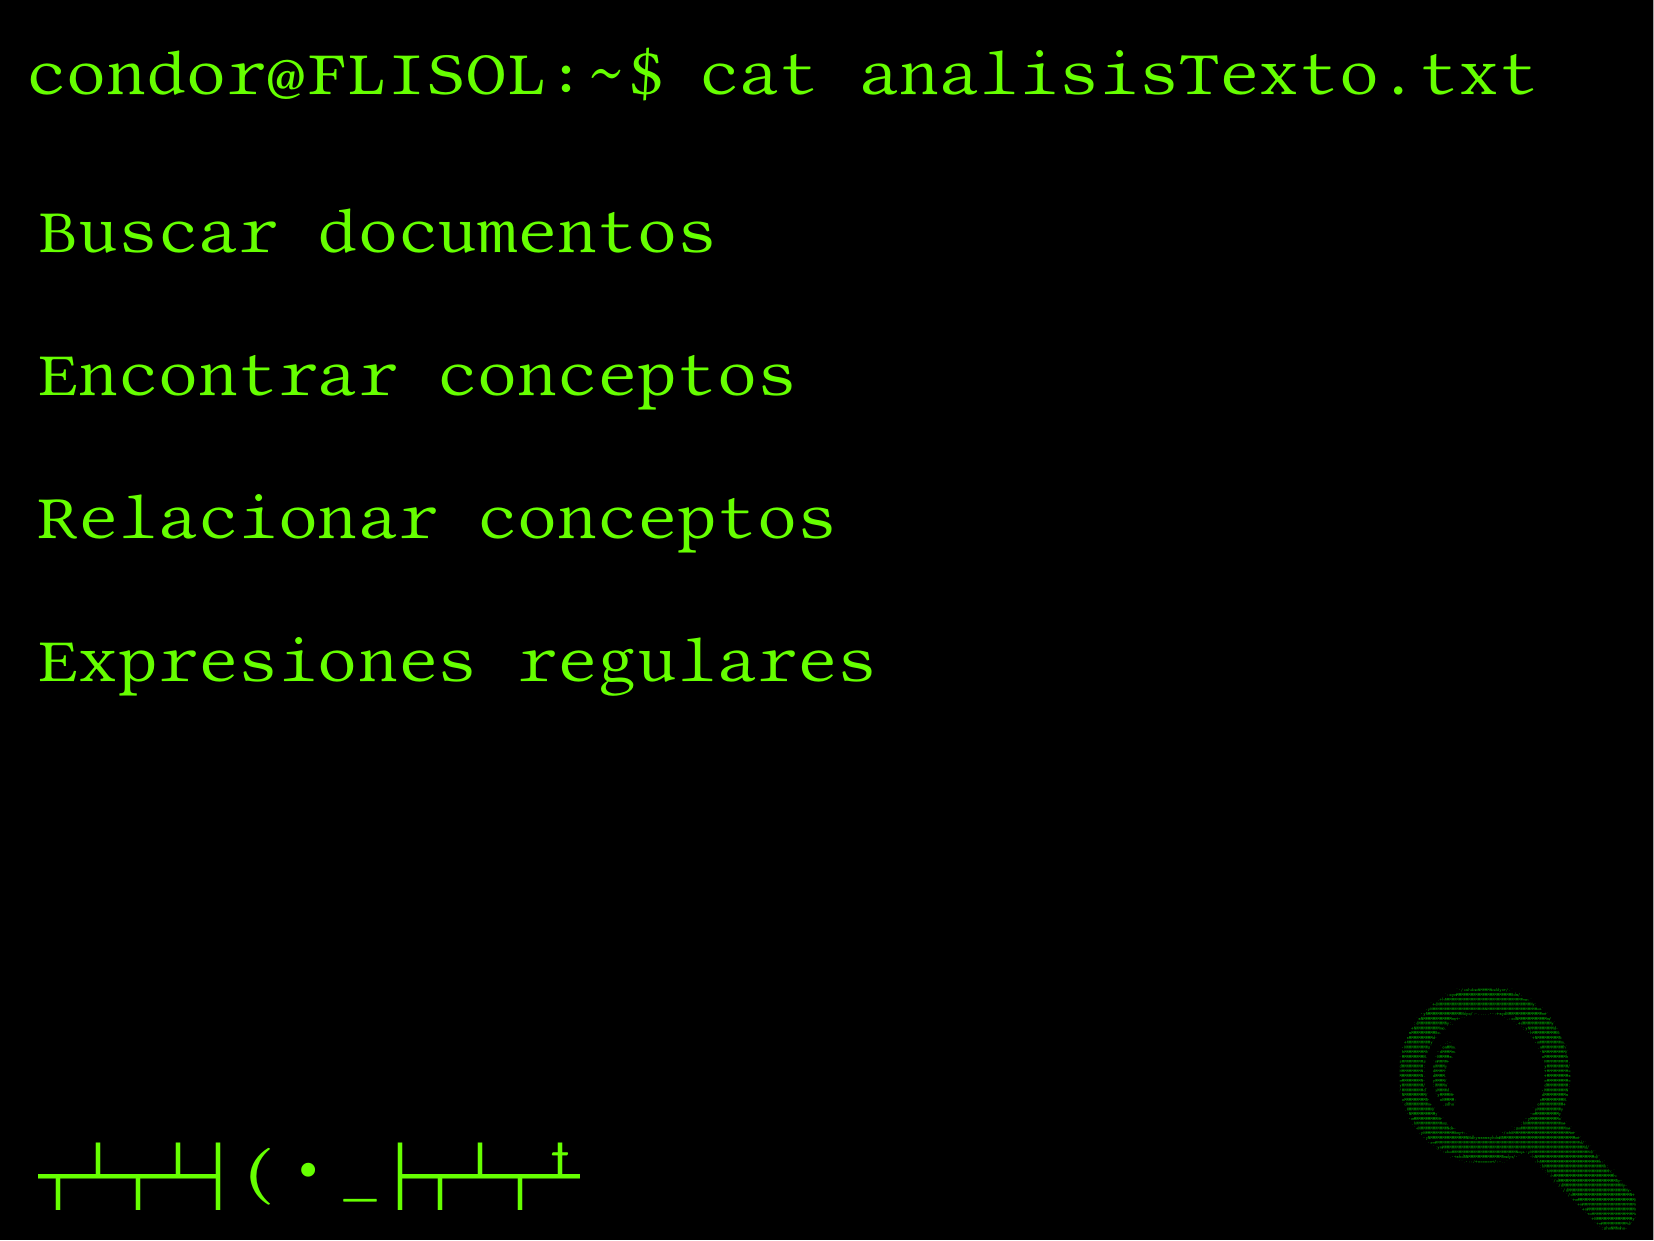

condor@FLISOL:~$
cat analisisTexto.txt
Buscar documentos
Encontrar conceptos
Relacionar conceptos
Expresiones regulares
┬┴┬┴┤(･_├┬┴┬┴̄